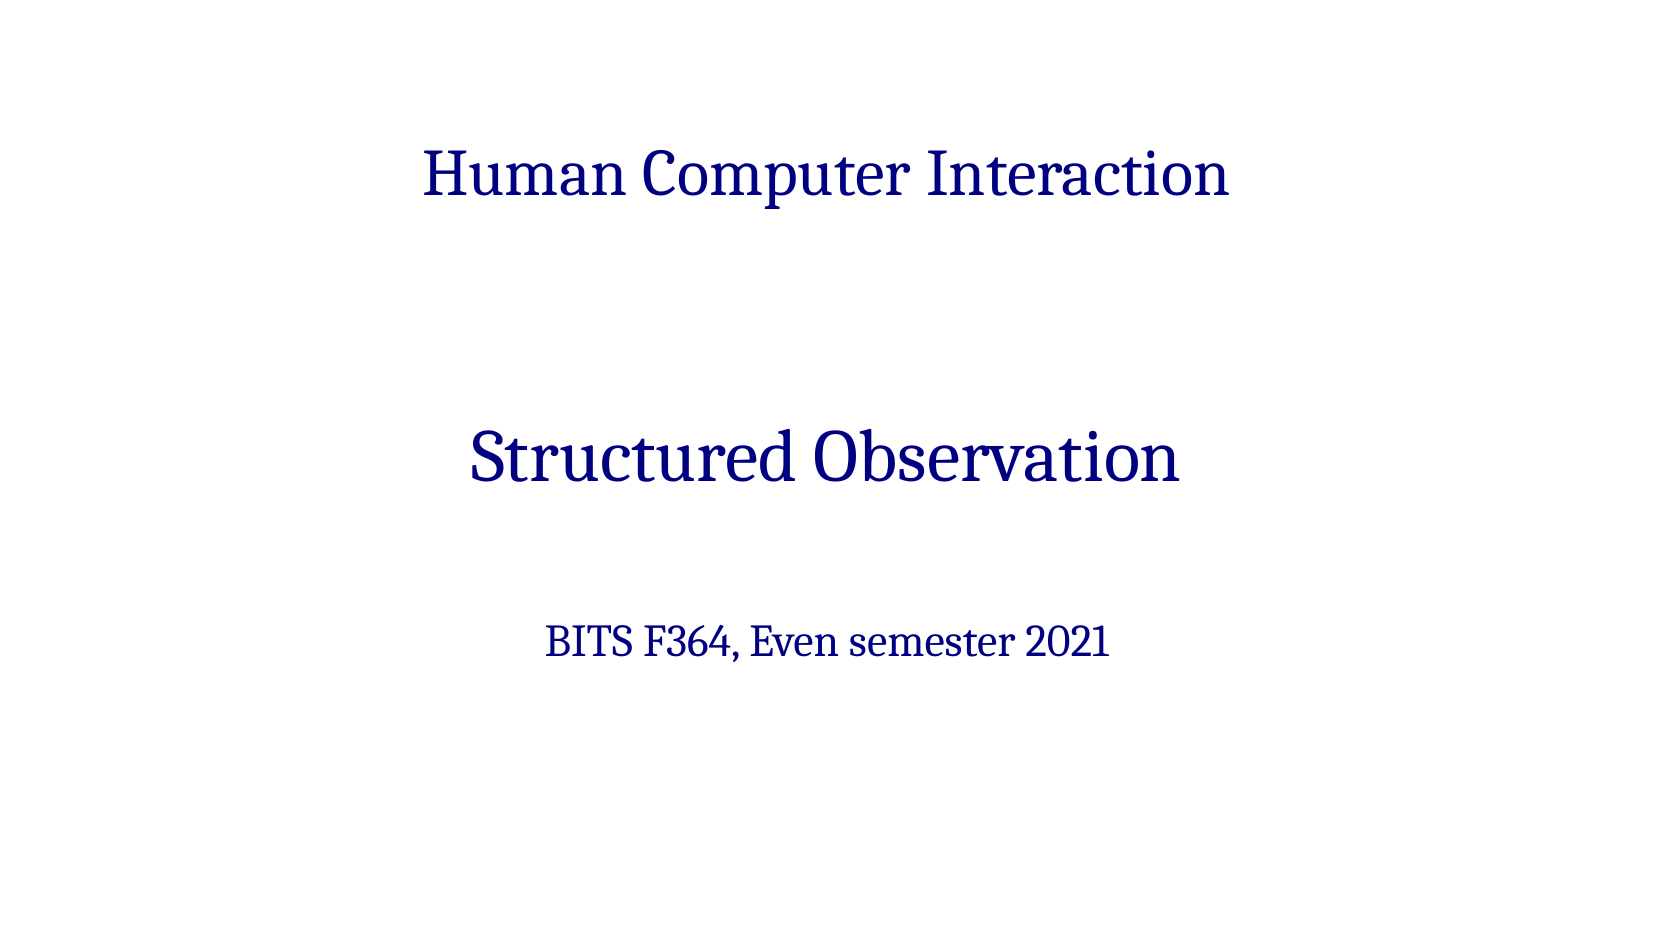

# Human Computer Interaction
Structured Observation
BITS F364, Even semester 2021